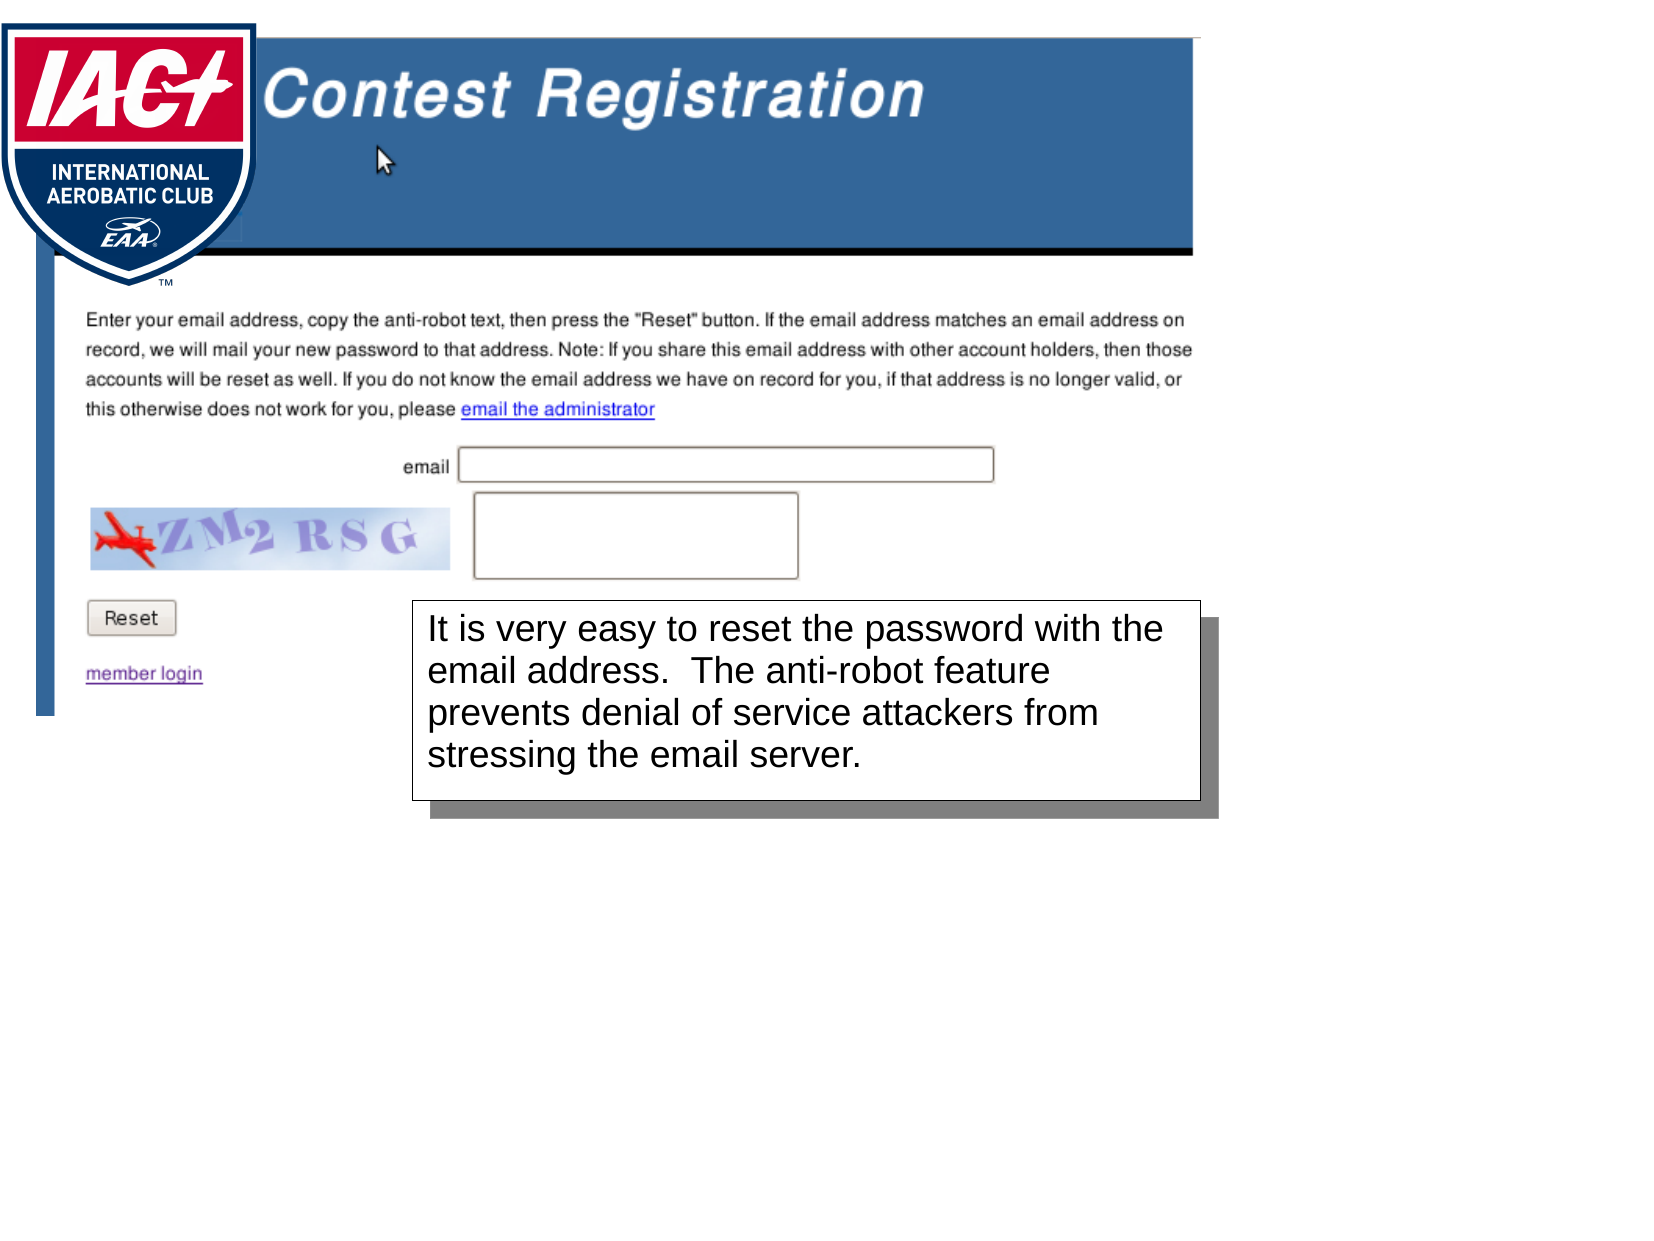

It is very easy to reset the password with the email address. The anti-robot feature prevents denial of service attackers from stressing the email server.